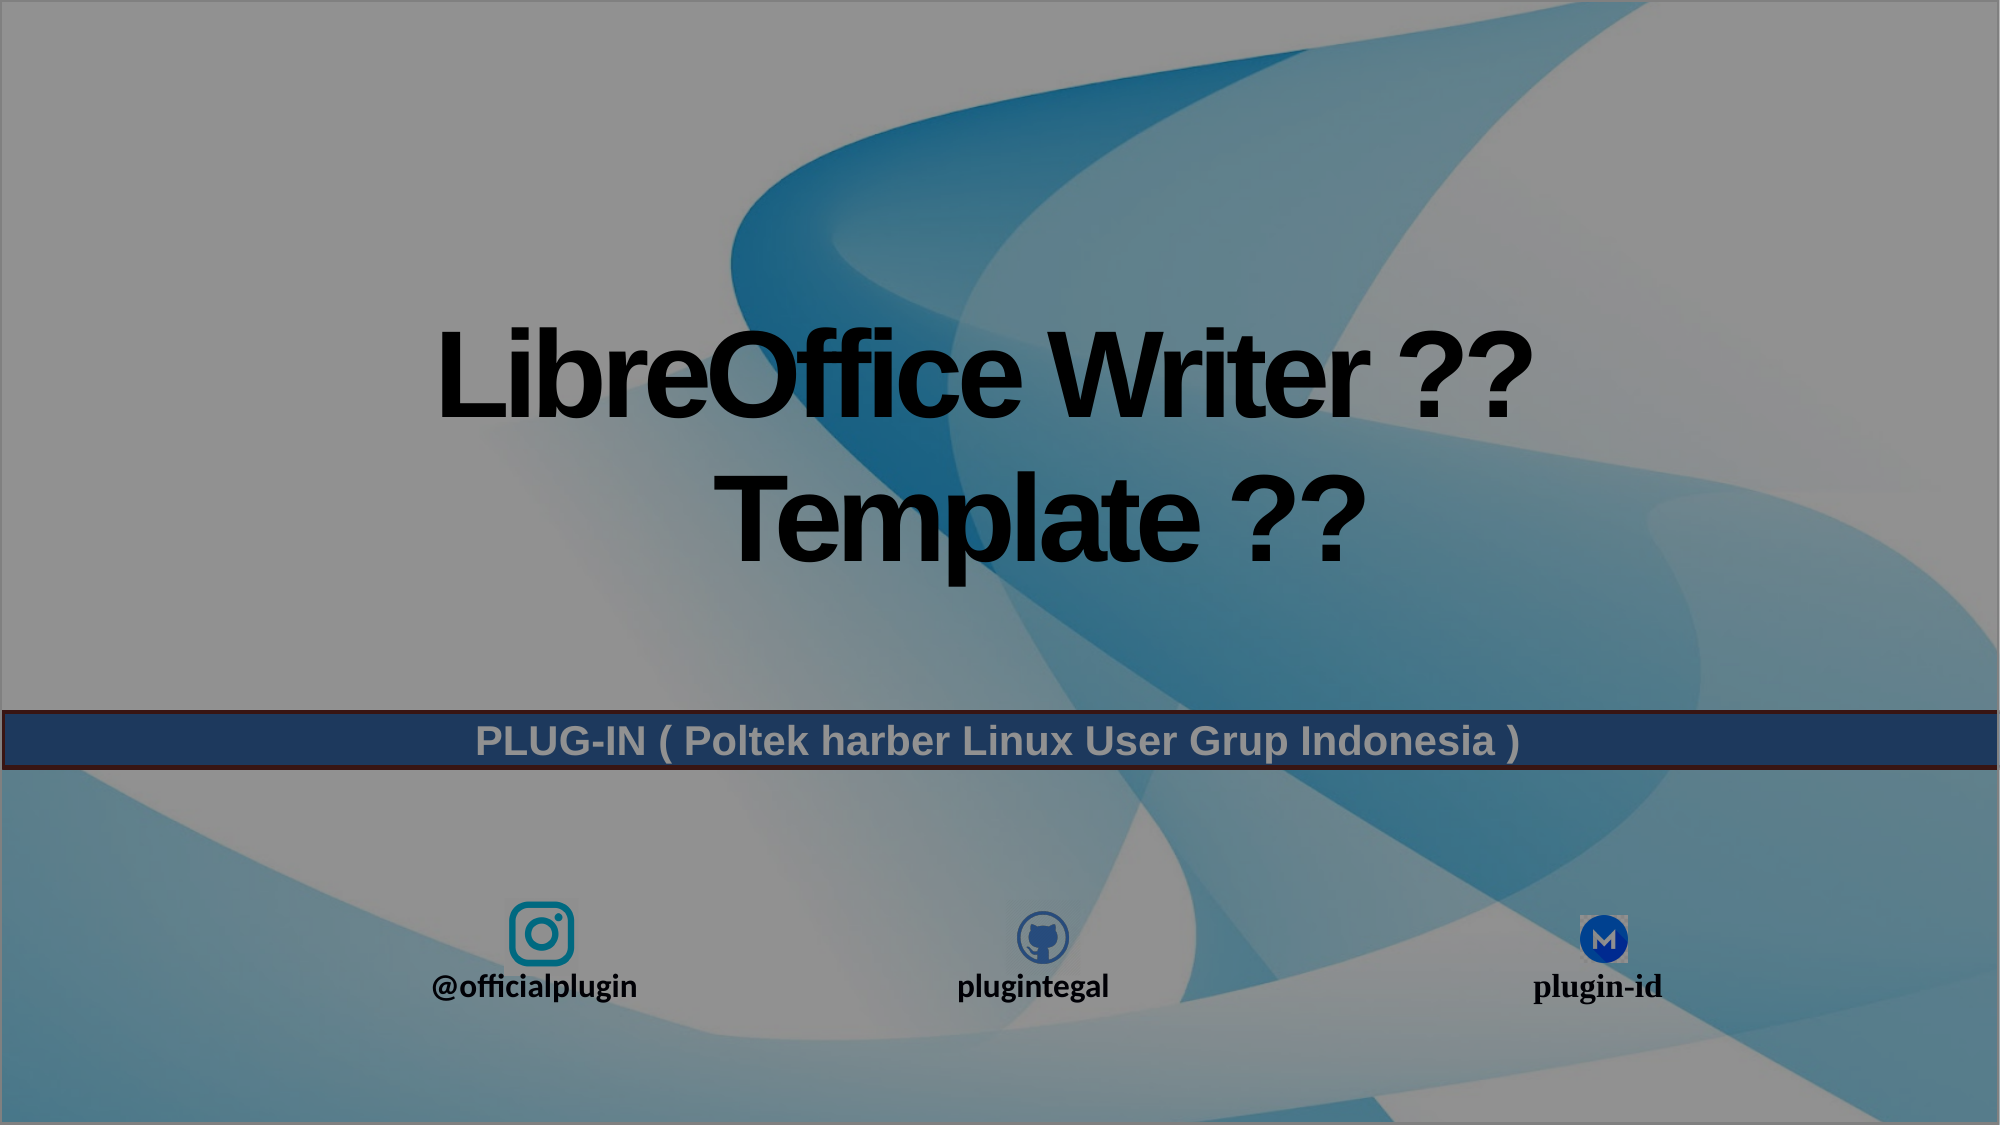

LibreOffice Writer ??
Template ??
PLUG-IN ( Poltek harber Linux User Grup Indonesia )
plugintegal
@officialplugin
plugin-id